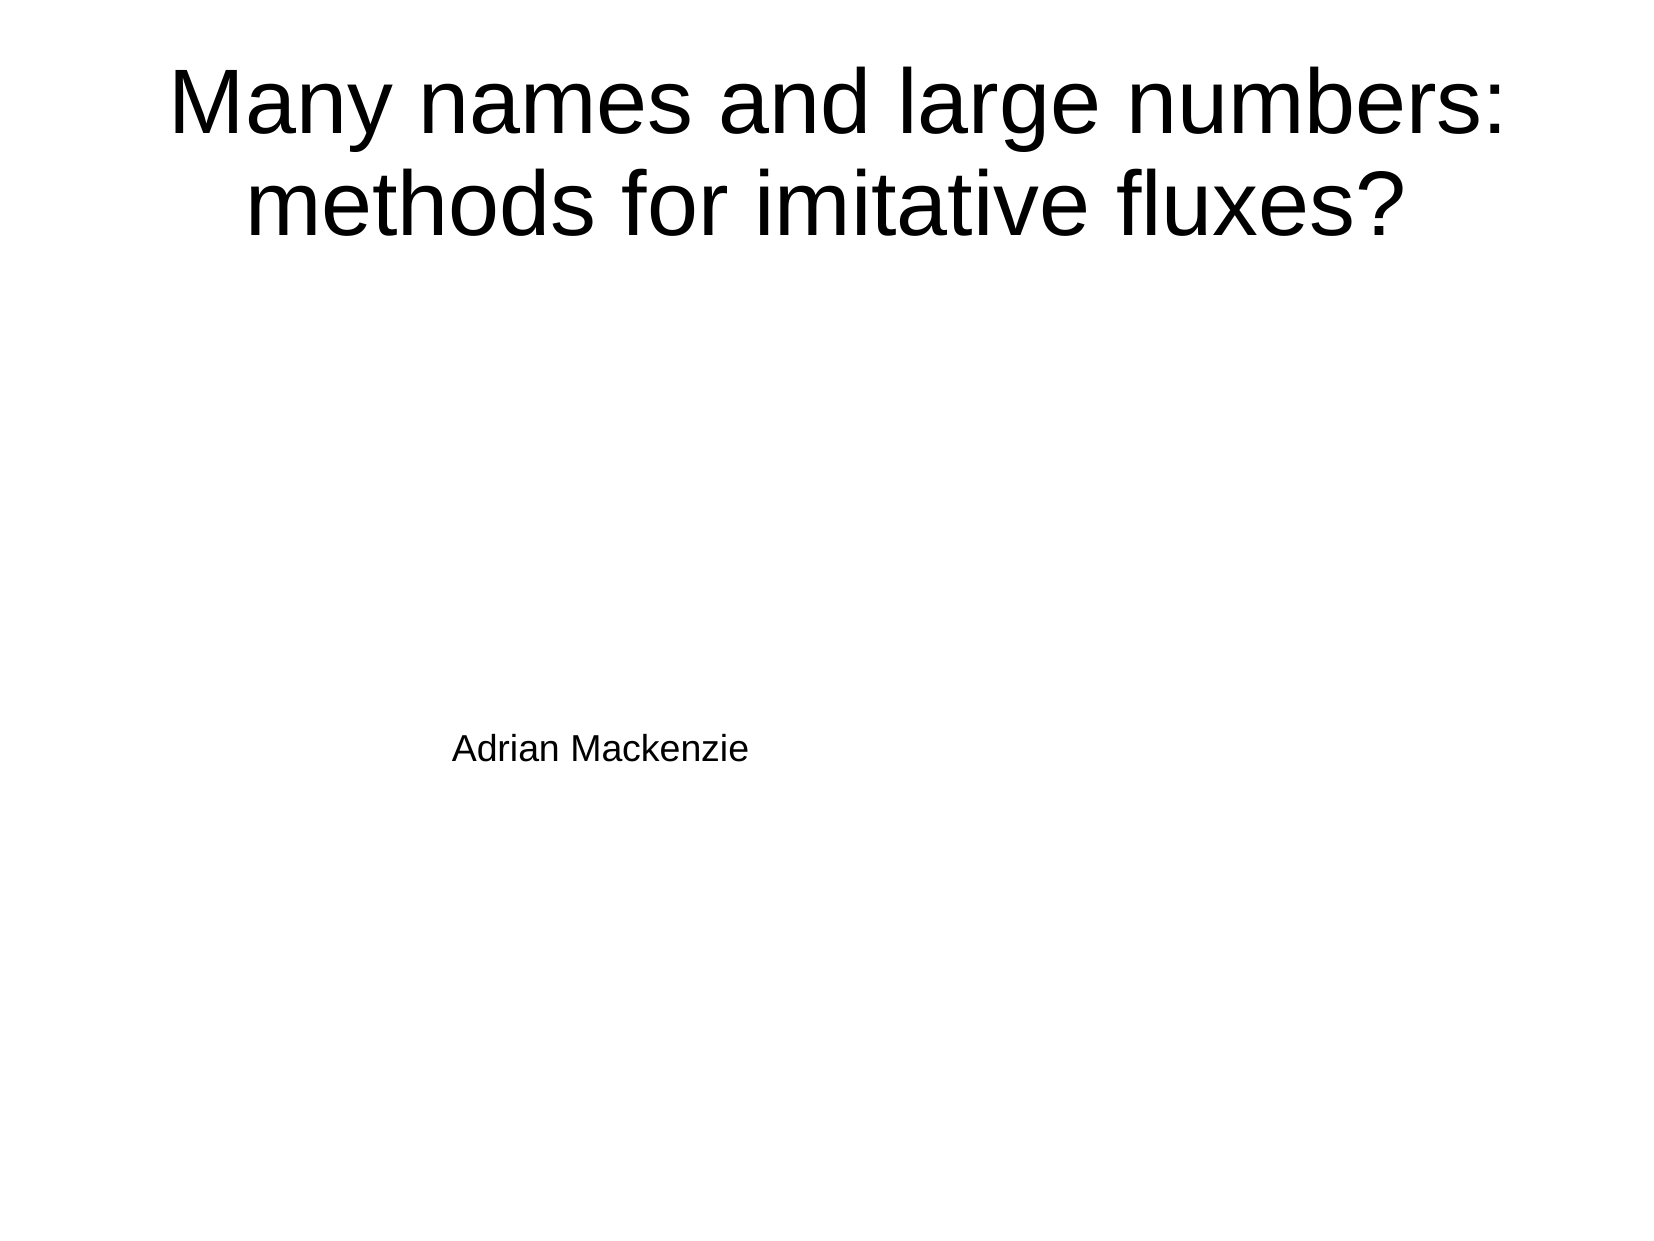

# Many names and large numbers: methods for imitative fluxes?
Adrian Mackenzie